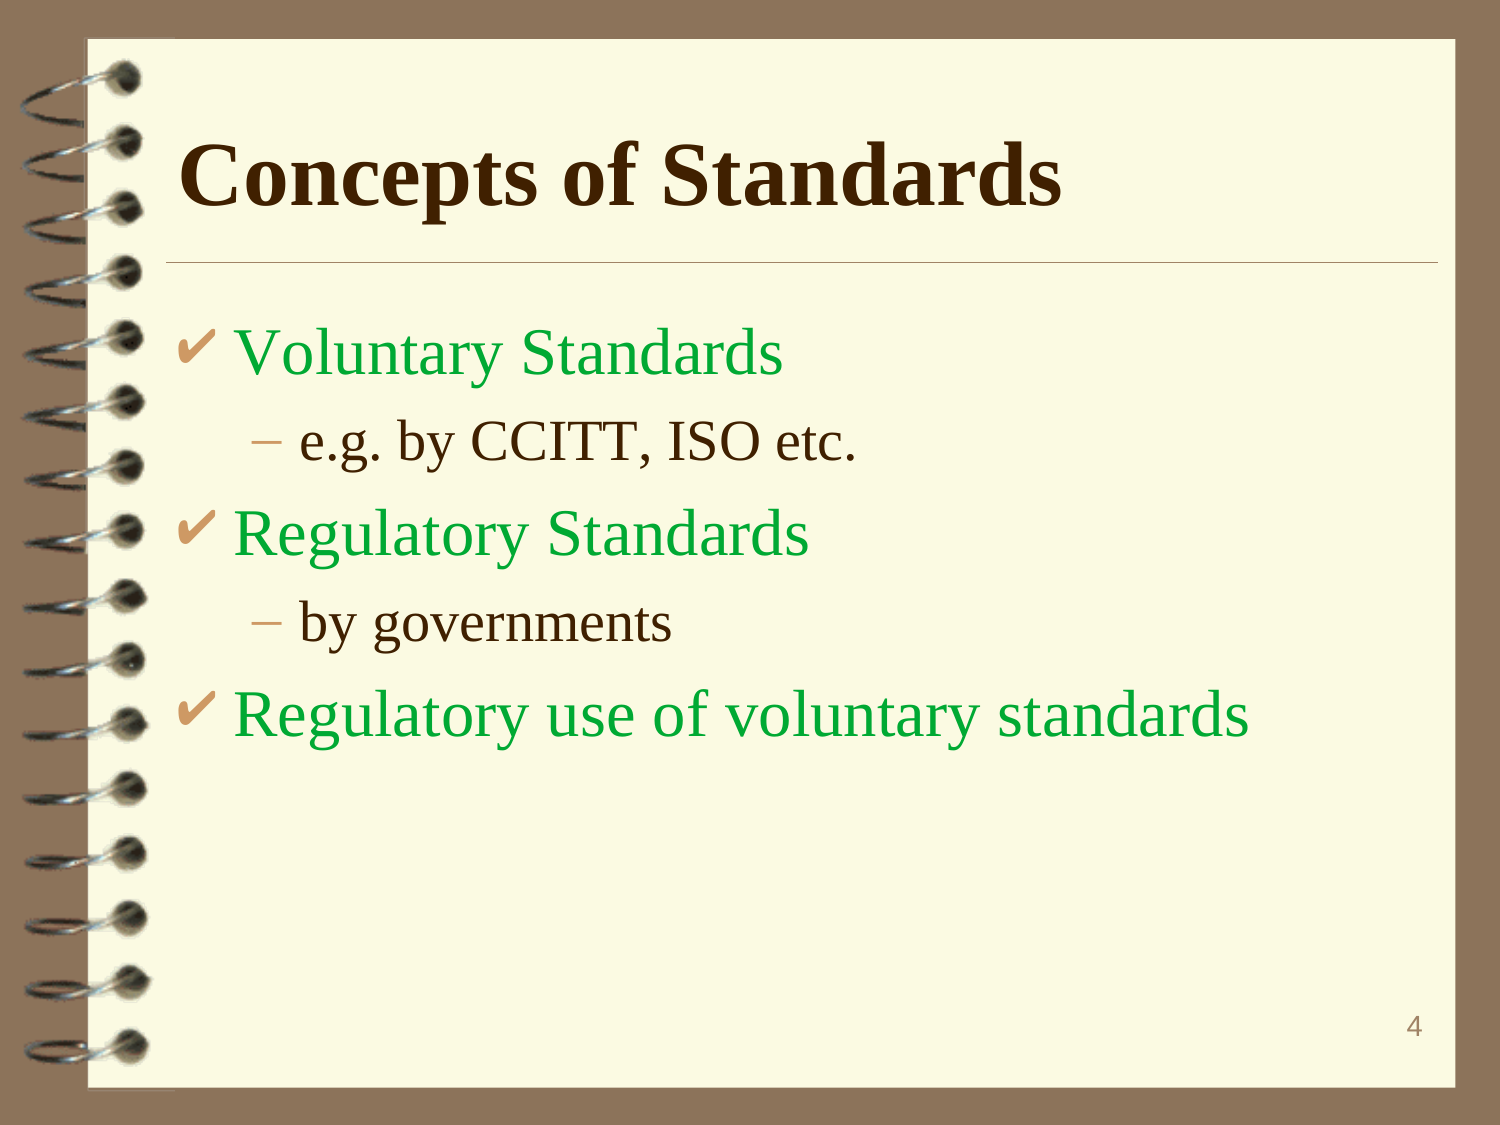

# Concepts of Standards
Voluntary Standards
e.g. by CCITT, ISO etc.
Regulatory Standards
by governments
Regulatory use of voluntary standards
4